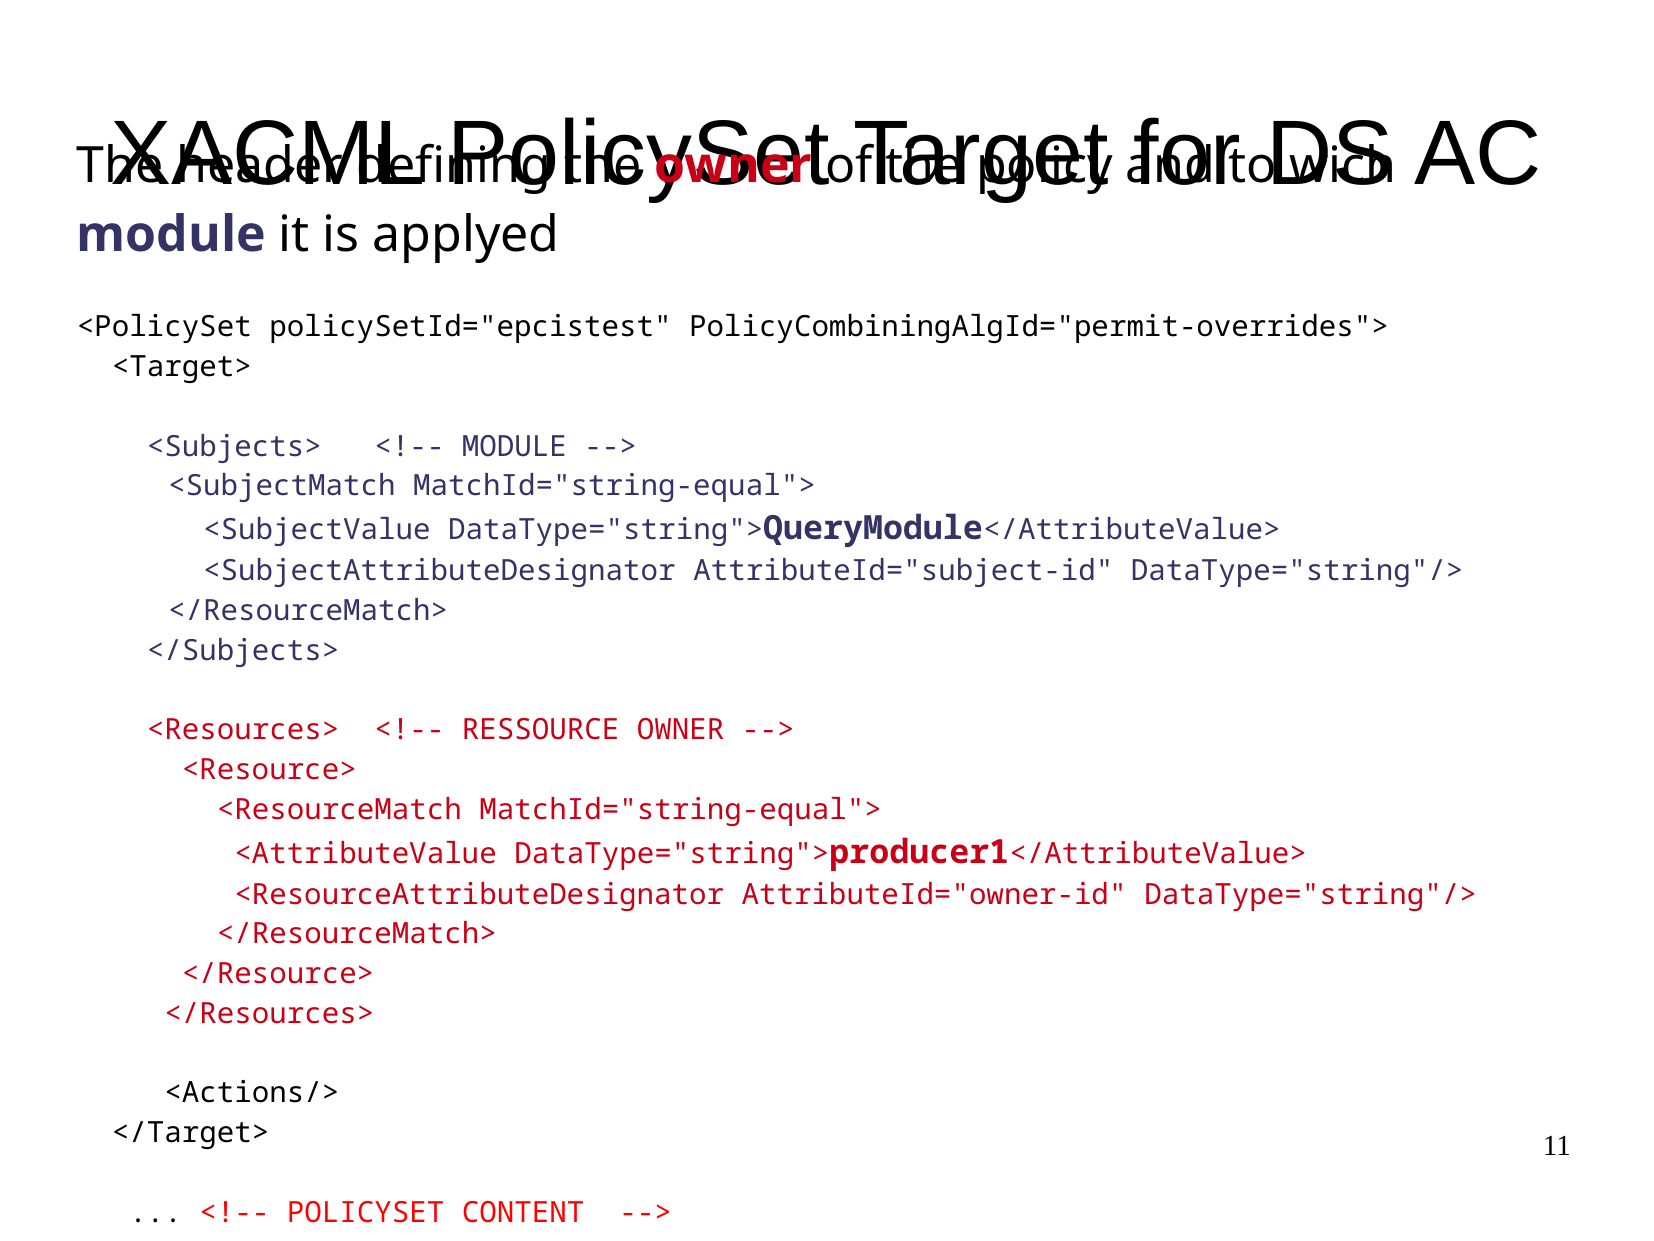

# XACML PolicySet Target for DS AC
The header defining the owner of the policy and to wich module it is applyed
<PolicySet policySetId="epcistest" PolicyCombiningAlgId="permit-overrides">
 <Target>
 <Subjects> <!-- MODULE -->
	 <SubjectMatch MatchId="string-equal">
	 <SubjectValue DataType="string">QueryModule</AttributeValue>
	 <SubjectAttributeDesignator AttributeId="subject-id" DataType="string"/>
	 </ResourceMatch>
 </Subjects>
 <Resources> <!-- RESSOURCE OWNER -->
 <Resource>
 <ResourceMatch MatchId="string-equal">
 <AttributeValue DataType="string">producer1</AttributeValue>
 <ResourceAttributeDesignator AttributeId="owner-id" DataType="string"/>
 </ResourceMatch>
 </Resource>
 </Resources>
 <Actions/>
 </Target>
 ... <!-- POLICYSET CONTENT -->
</PolicySet>
11